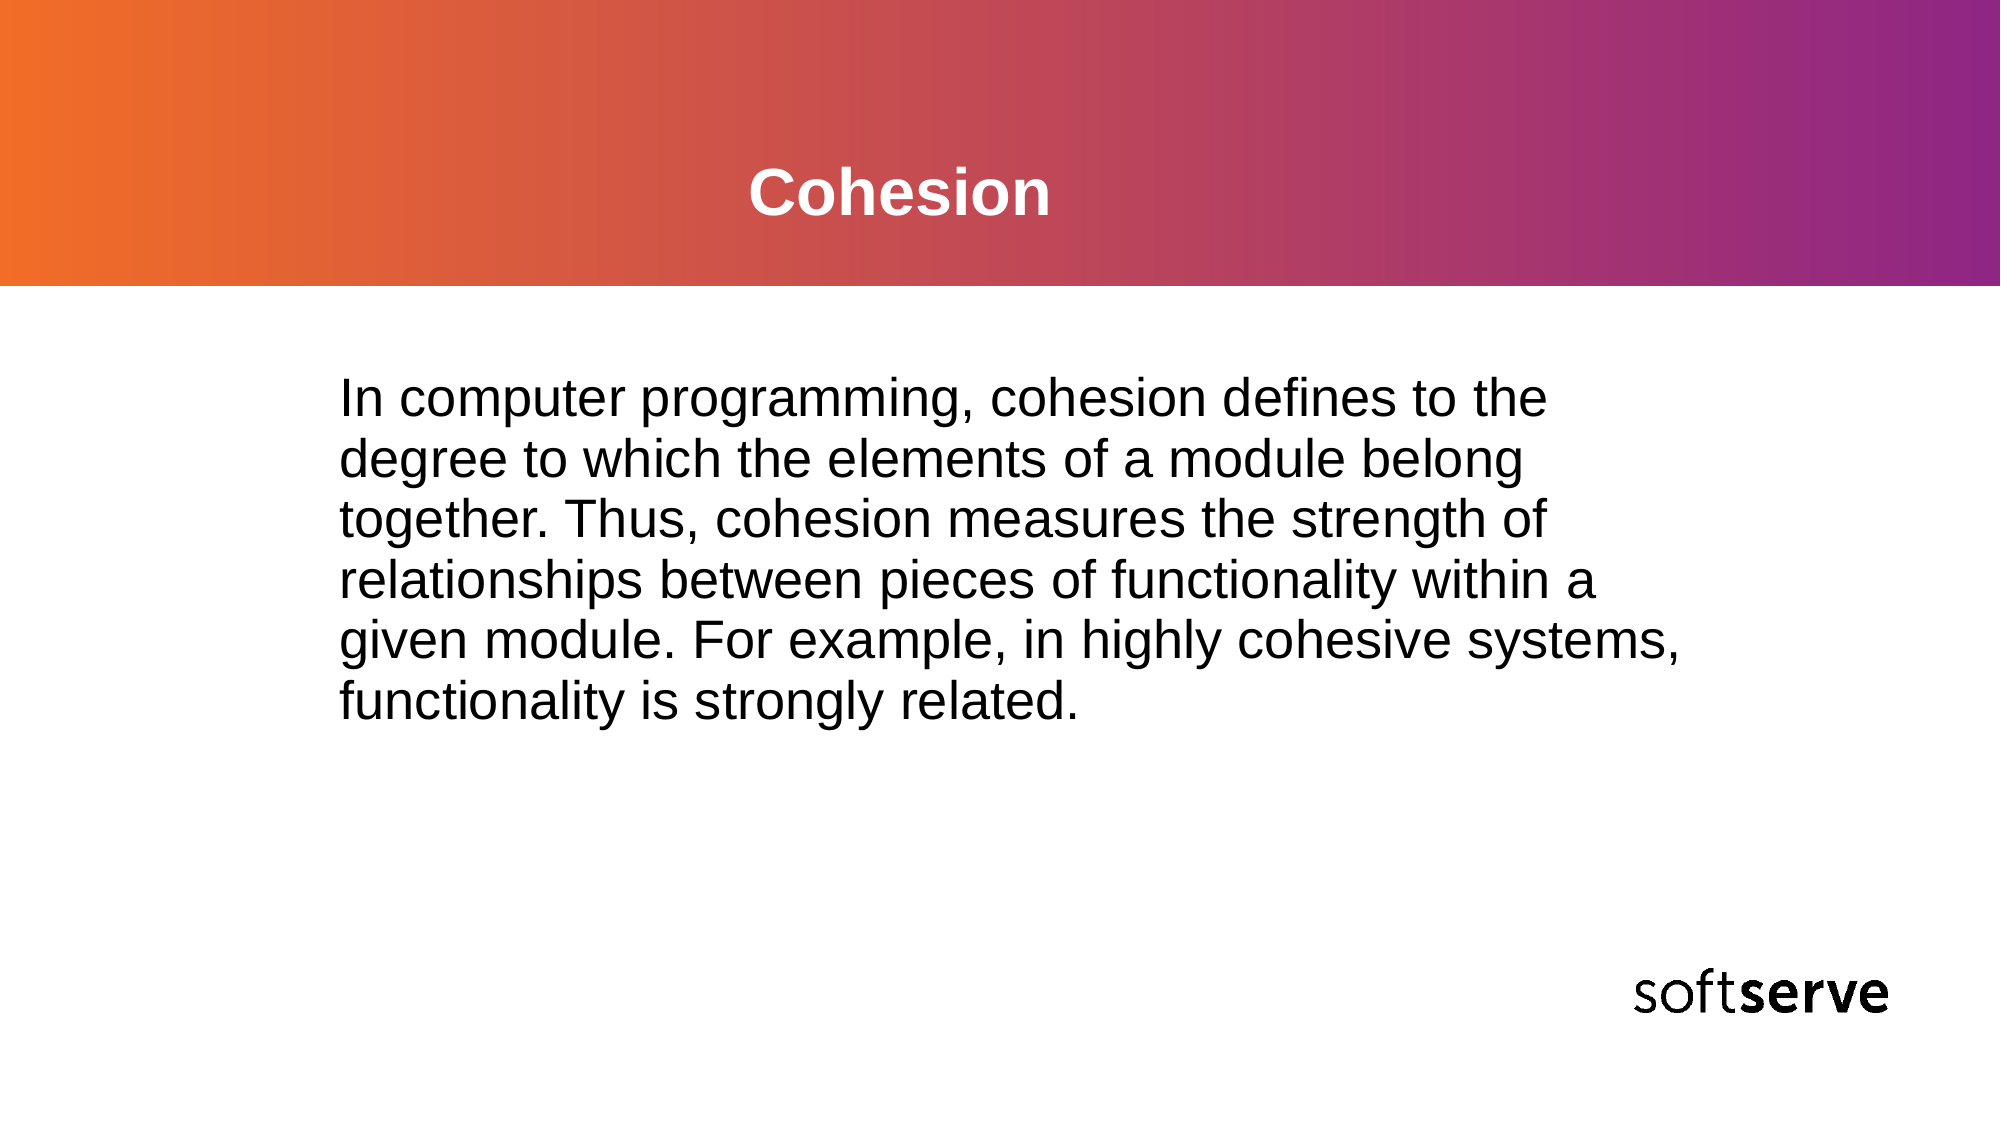

Cohesion
In computer programming, cohesion defines to the degree to which the elements of a module belong together. Thus, cohesion measures the strength of relationships between pieces of functionality within a given module. For example, in highly cohesive systems, functionality is strongly related.